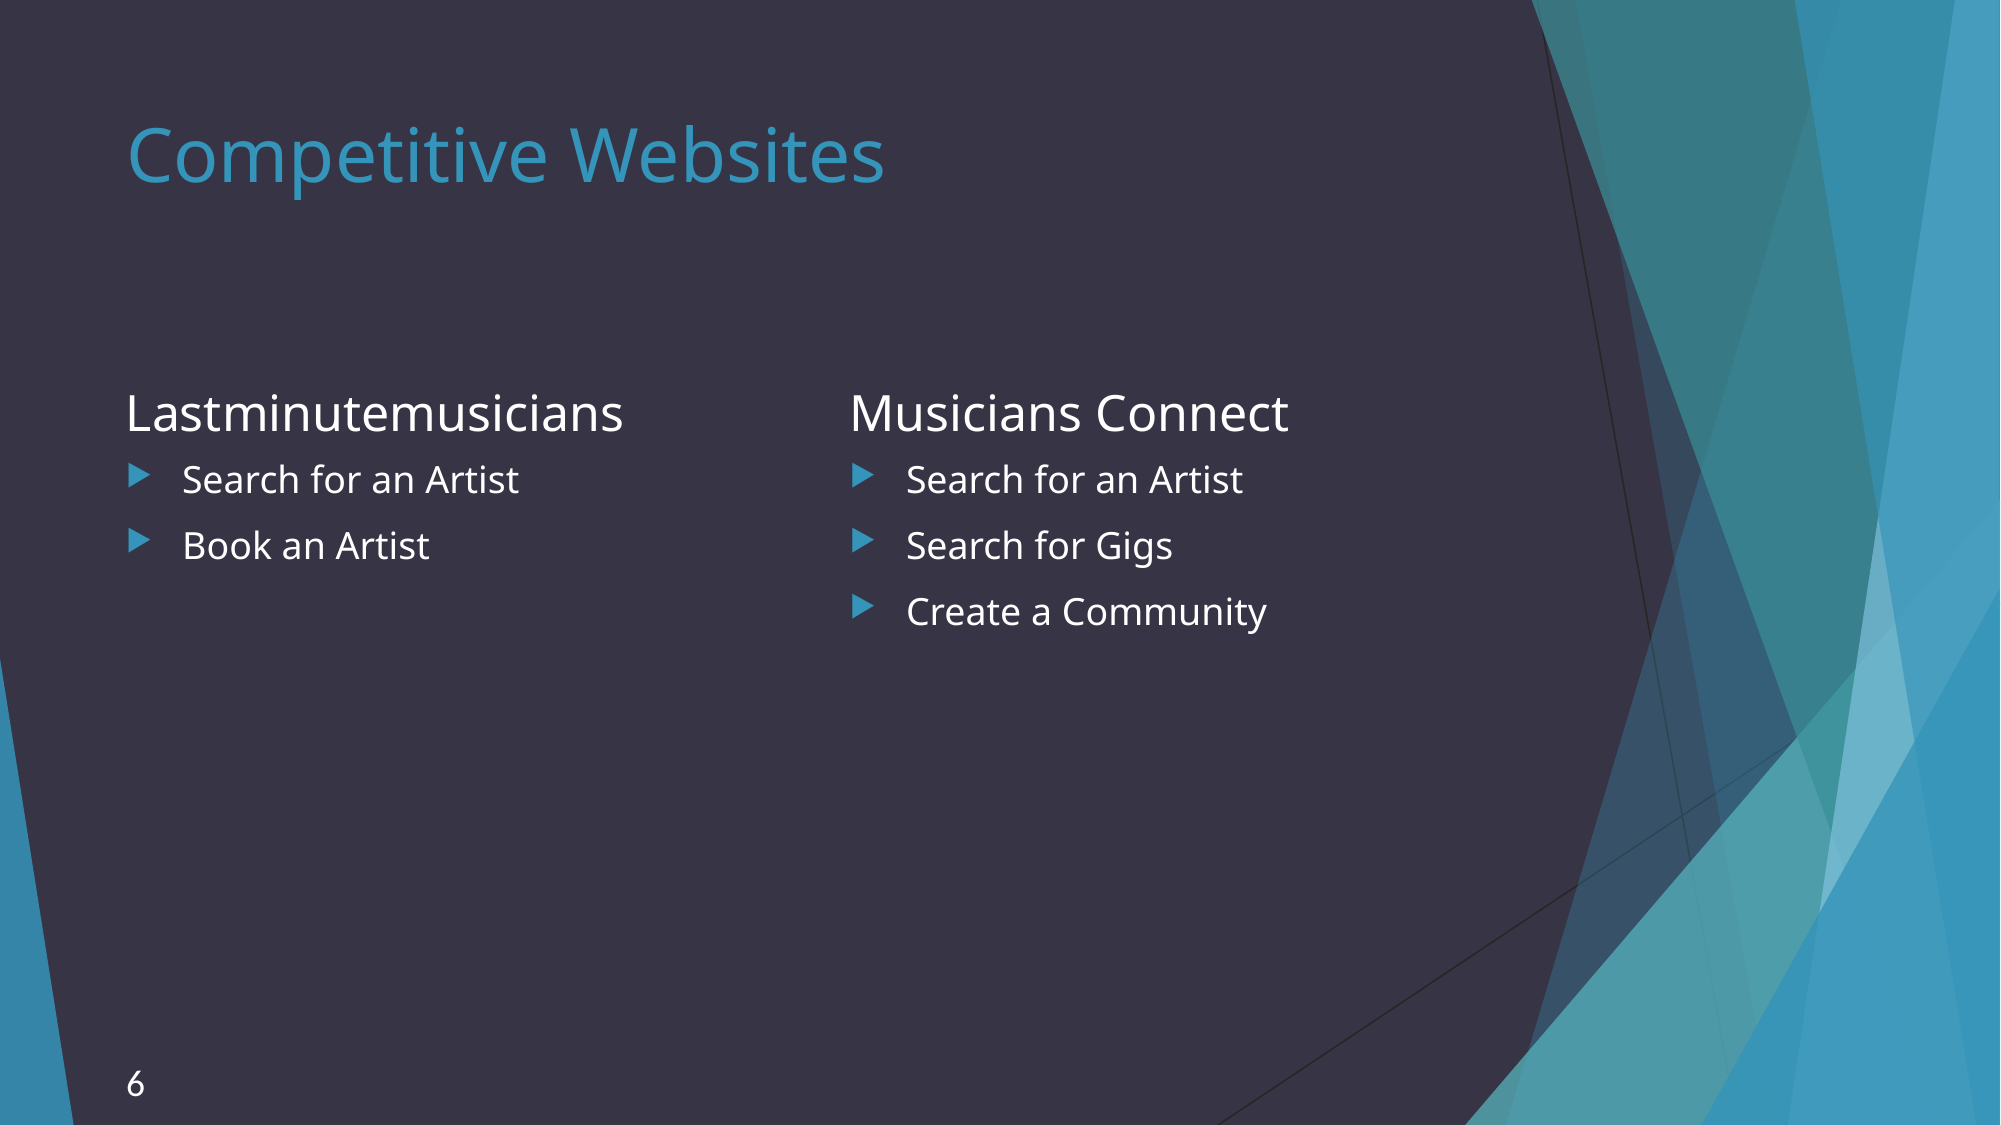

# Competitive Websites
Lastminutemusicians
Musicians Connect
Search for an Artist
Book an Artist
Search for an Artist
Search for Gigs
Create a Community
6